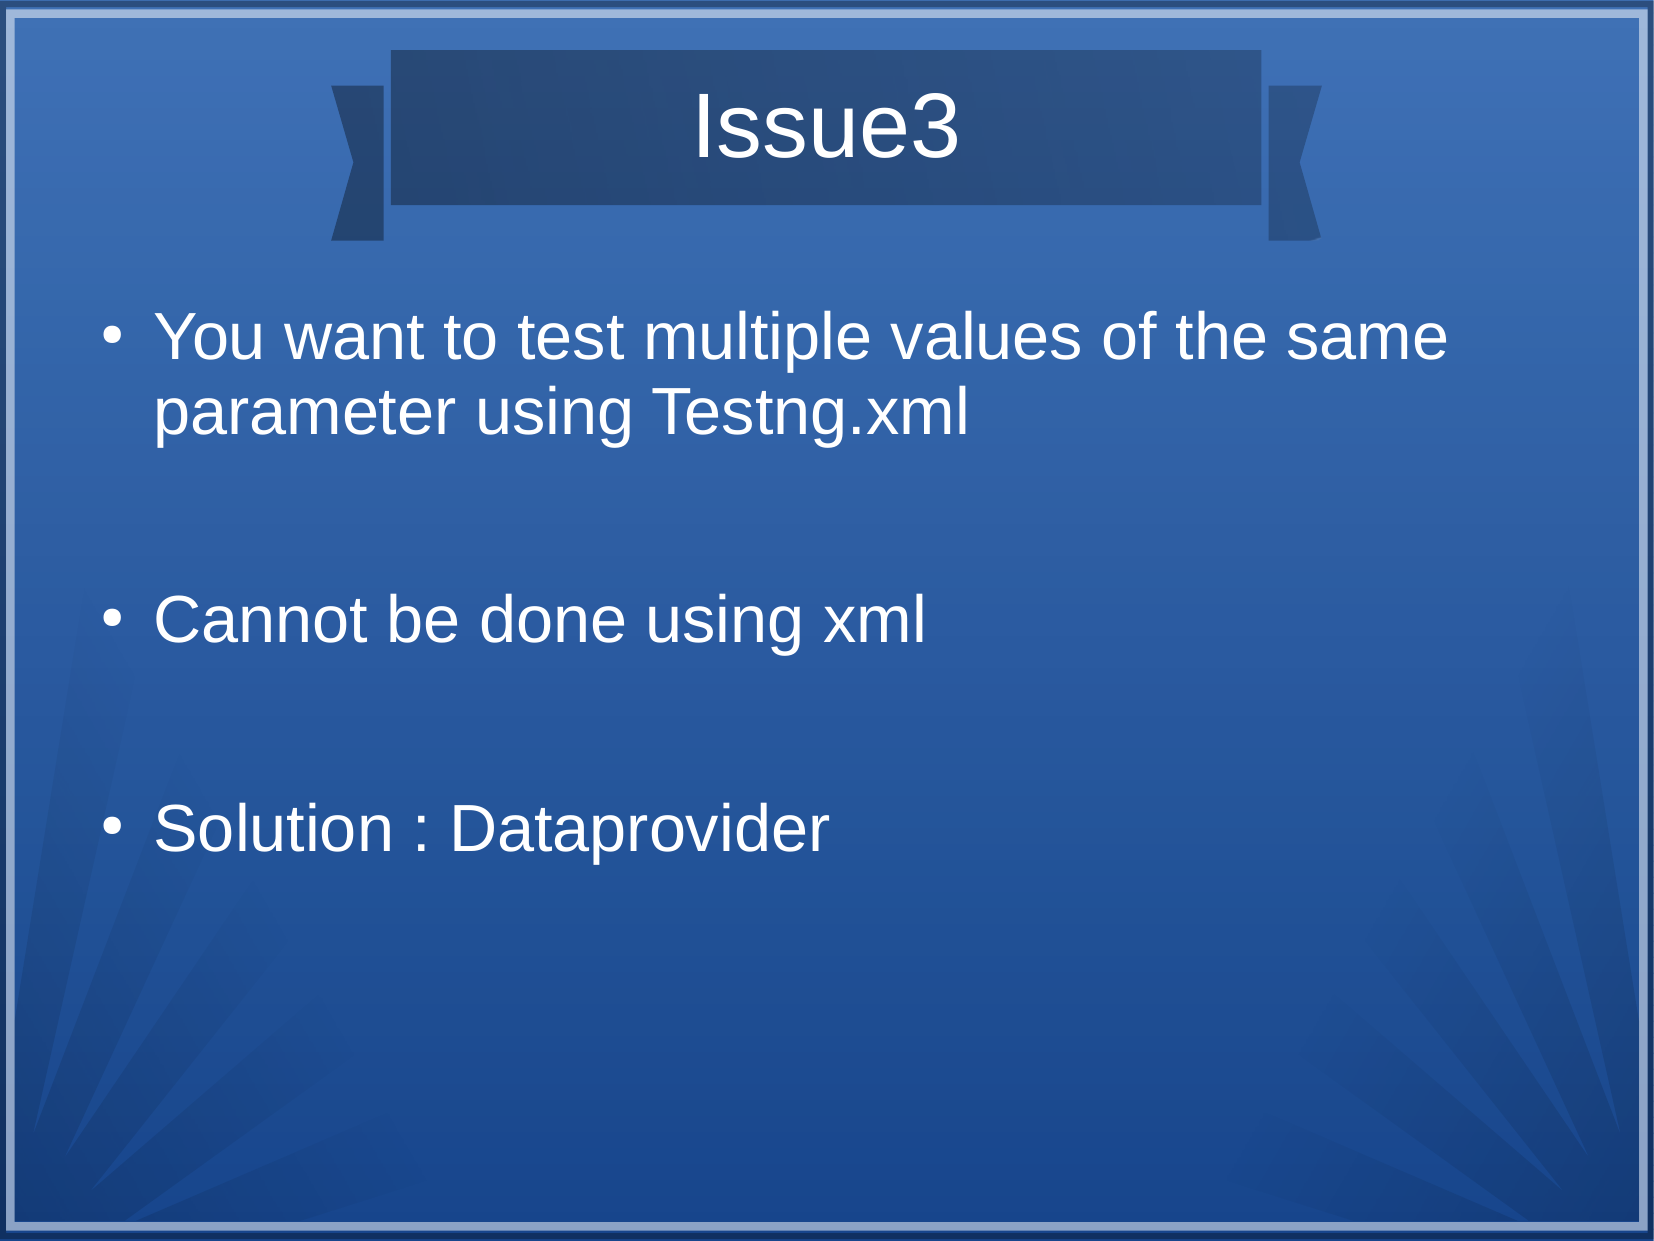

# Issue3
You want to test multiple values of the same parameter using Testng.xml
Cannot be done using xml
Solution : Dataprovider